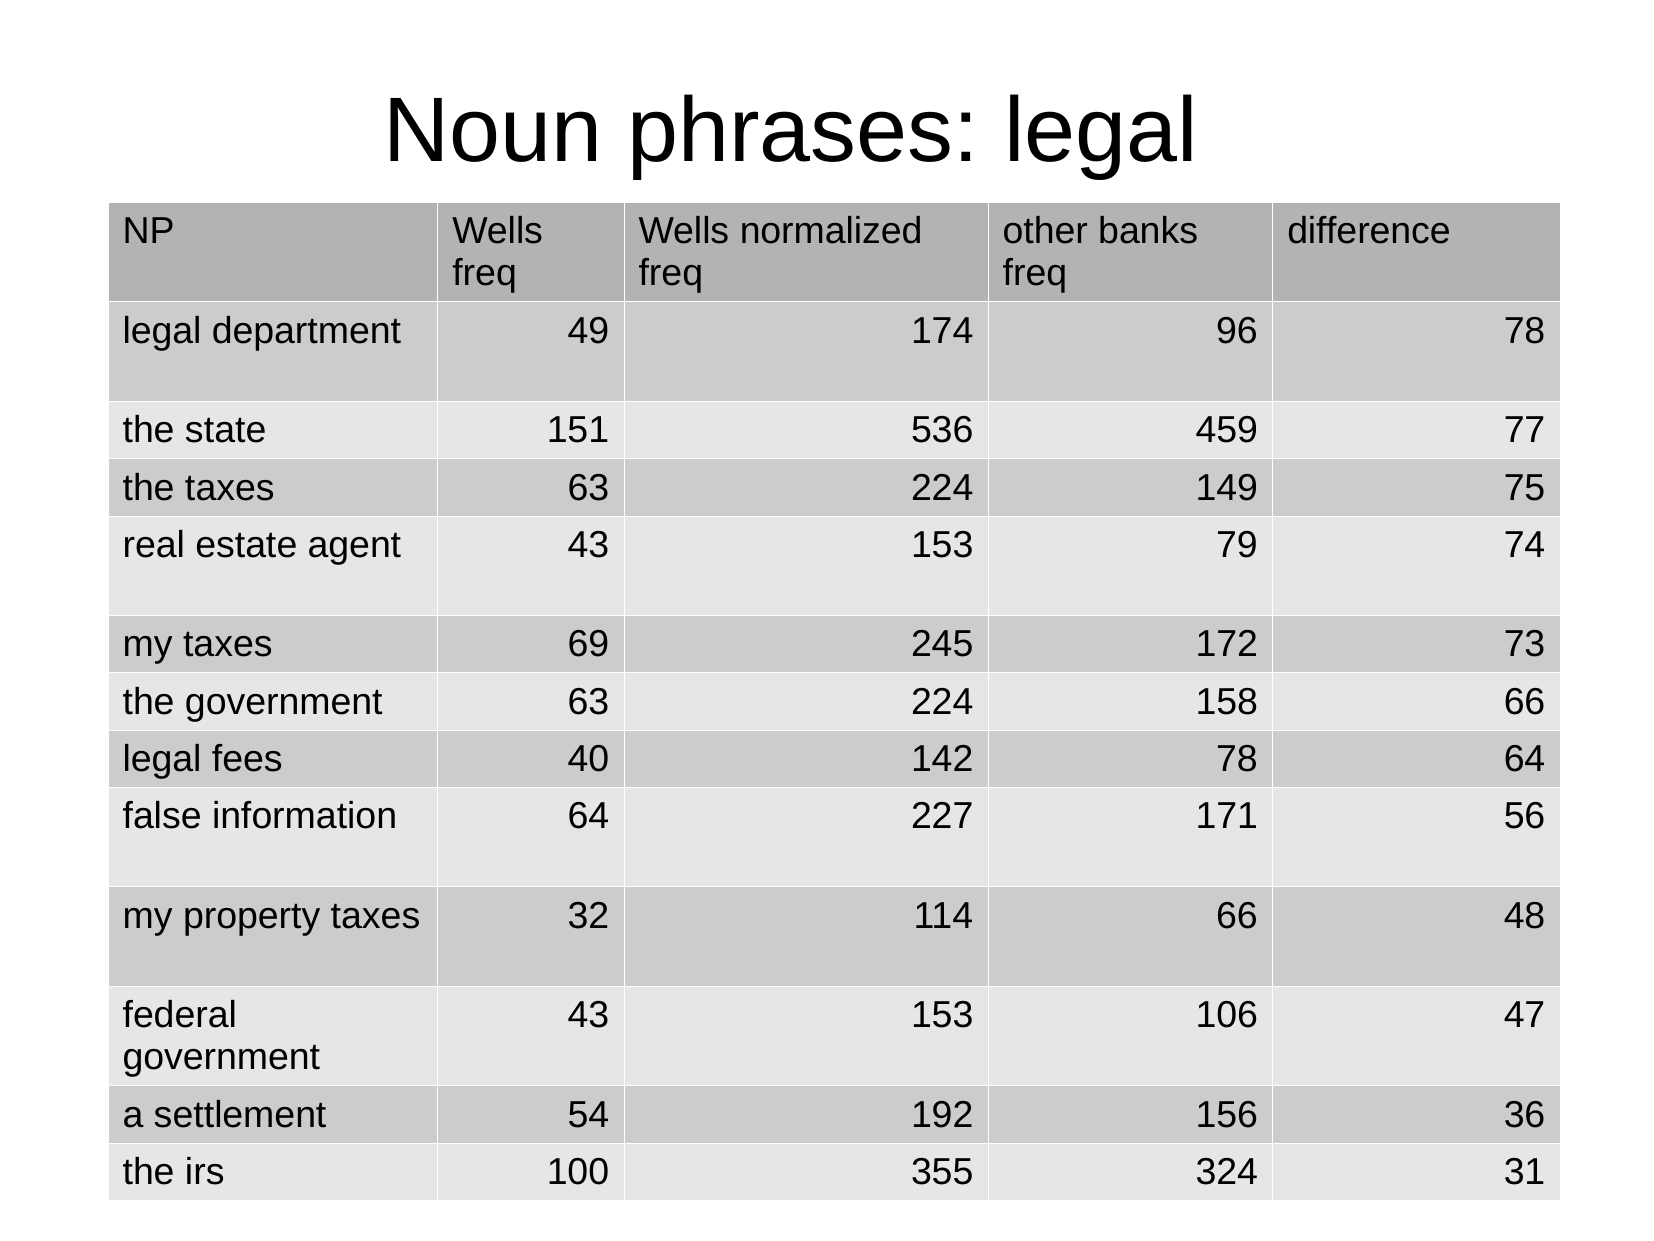

# Noun phrases: legal
| NP | Wells freq | Wells normalized freq | other banks freq | difference |
| --- | --- | --- | --- | --- |
| legal department | 49 | 174 | 96 | 78 |
| the state | 151 | 536 | 459 | 77 |
| the taxes | 63 | 224 | 149 | 75 |
| real estate agent | 43 | 153 | 79 | 74 |
| my taxes | 69 | 245 | 172 | 73 |
| the government | 63 | 224 | 158 | 66 |
| legal fees | 40 | 142 | 78 | 64 |
| false information | 64 | 227 | 171 | 56 |
| my property taxes | 32 | 114 | 66 | 48 |
| federal government | 43 | 153 | 106 | 47 |
| a settlement | 54 | 192 | 156 | 36 |
| the irs | 100 | 355 | 324 | 31 |